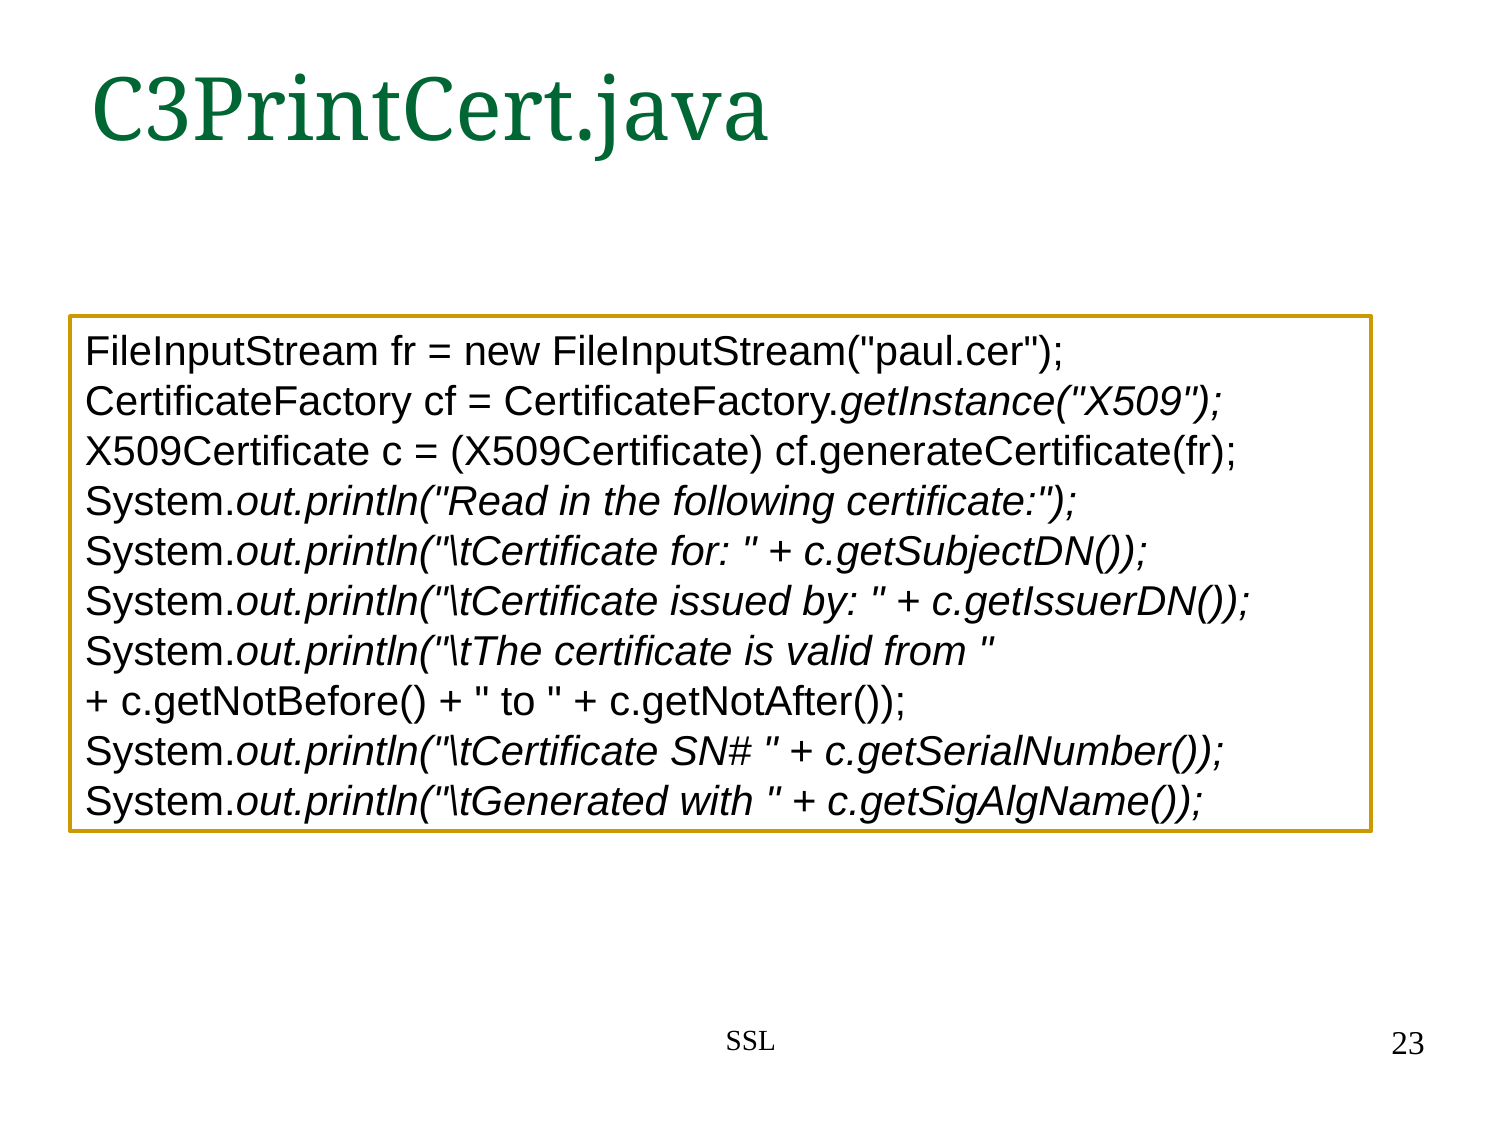

# C3PrintCert.java
FileInputStream fr = new FileInputStream("paul.cer");
CertificateFactory cf = CertificateFactory.getInstance("X509");
X509Certificate c = (X509Certificate) cf.generateCertificate(fr);
System.out.println("Read in the following certificate:");
System.out.println("\tCertificate for: " + c.getSubjectDN());
System.out.println("\tCertificate issued by: " + c.getIssuerDN());
System.out.println("\tThe certificate is valid from "
+ c.getNotBefore() + " to " + c.getNotAfter());
System.out.println("\tCertificate SN# " + c.getSerialNumber());
System.out.println("\tGenerated with " + c.getSigAlgName());
SSL
23